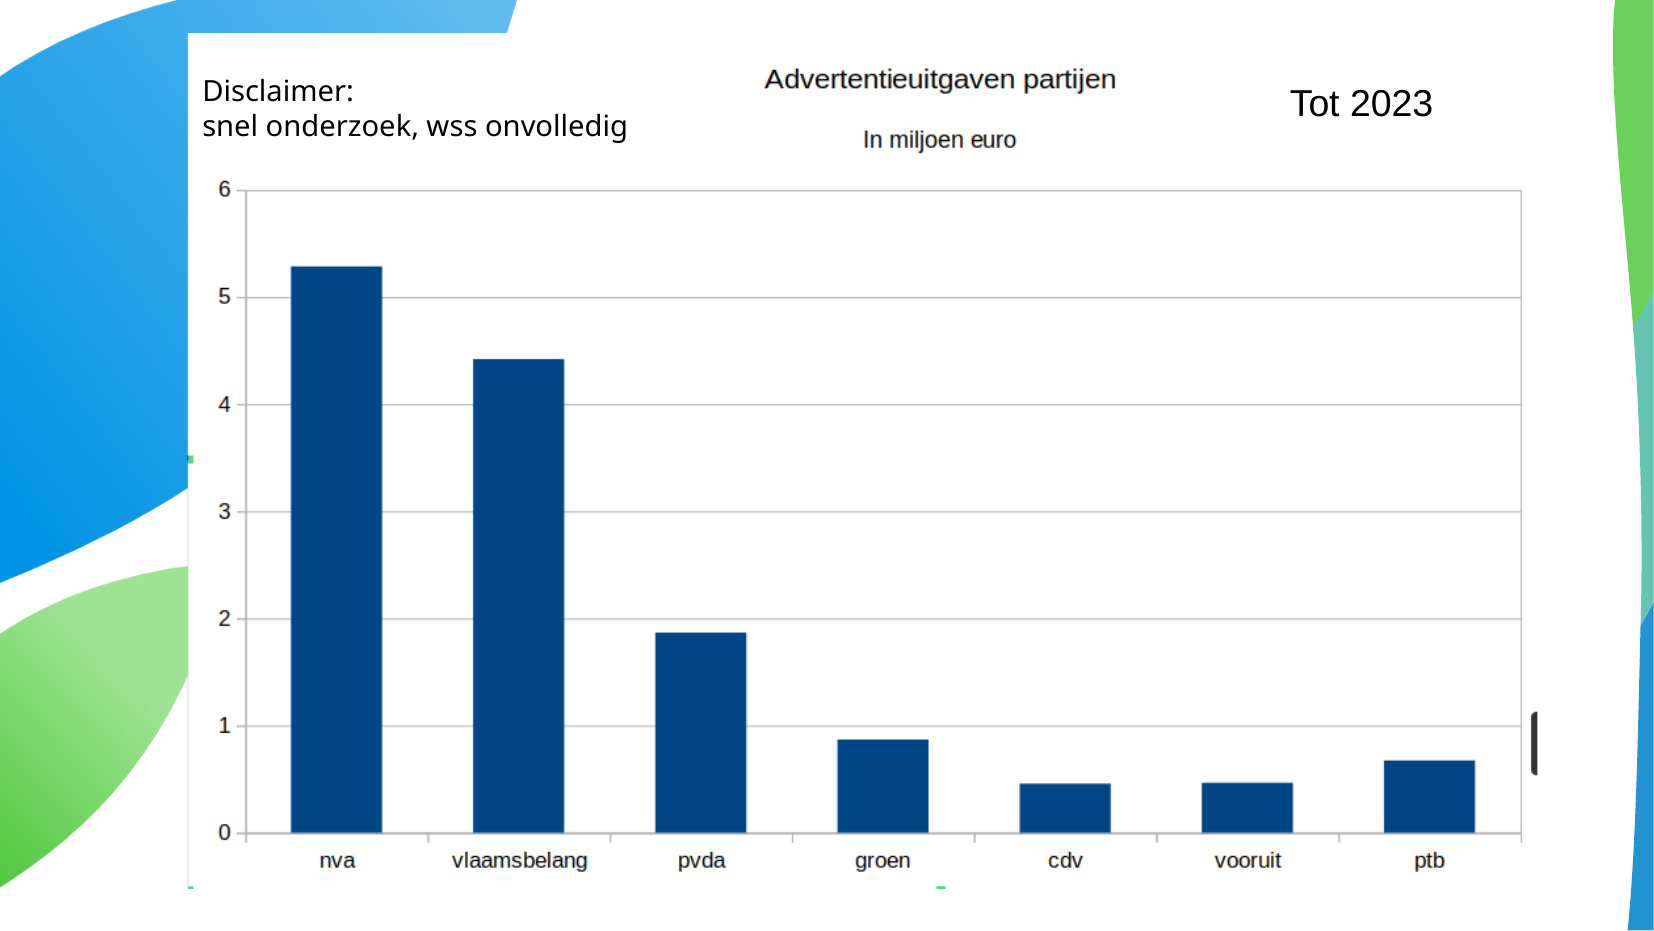

Disclaimer:
snel onderzoek, wss onvolledig
Tot 2023
Facebook Ad Library